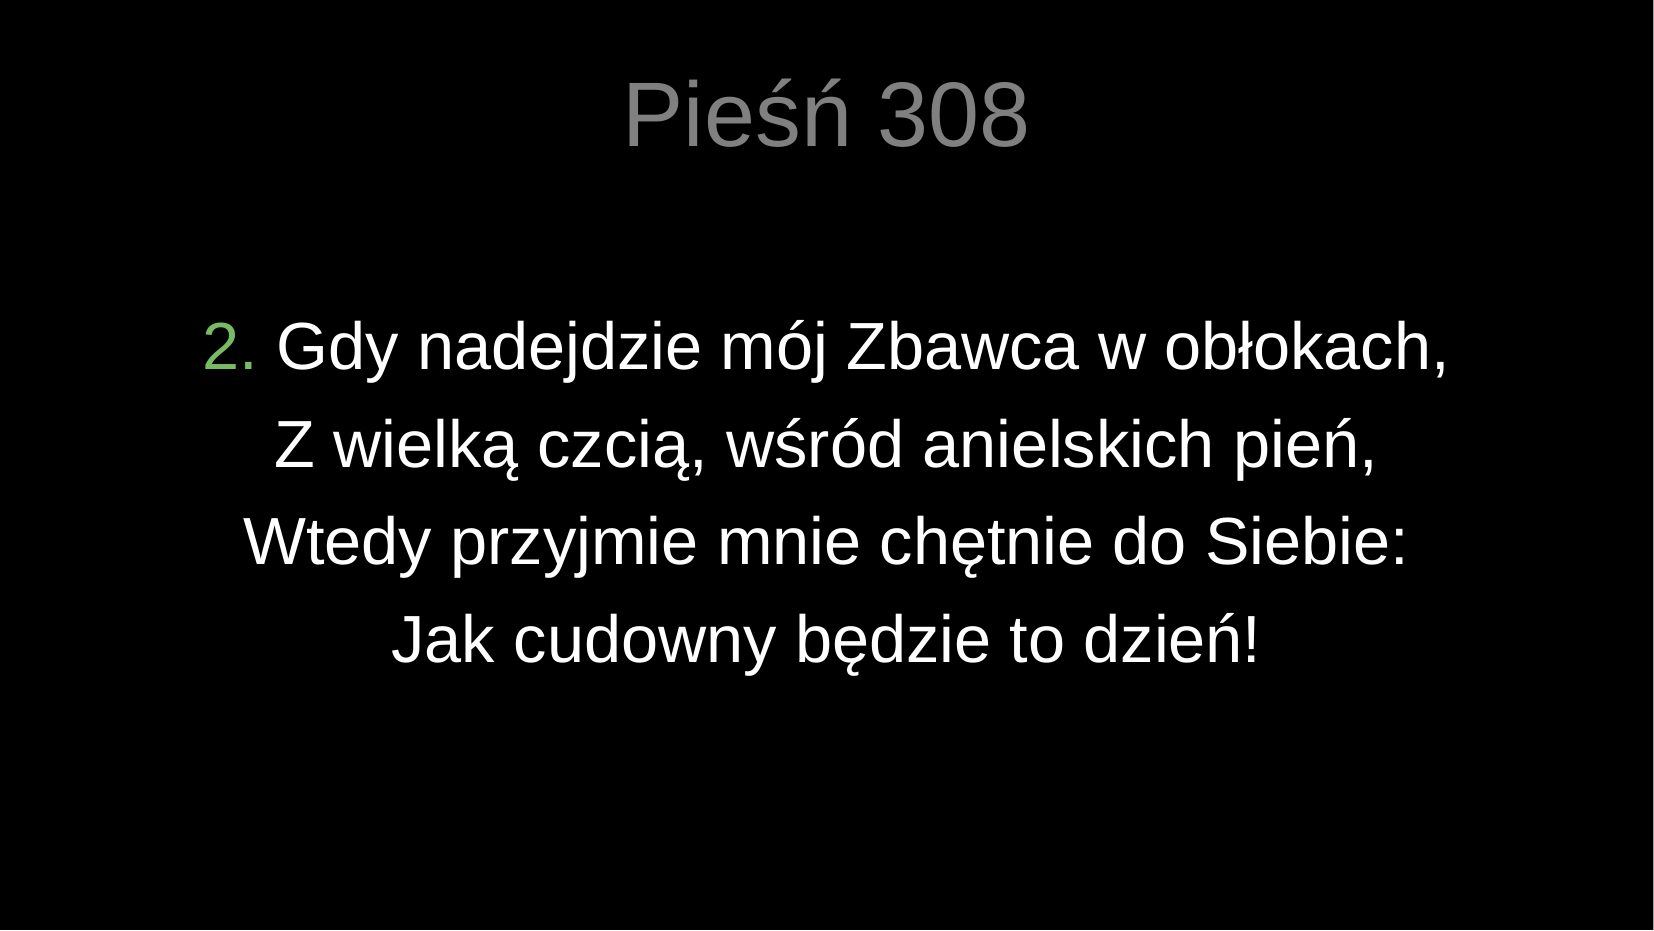

# Pieśń 308
2. Gdy nadejdzie mój Zbawca w obłokach,
Z wielką czcią, wśród anielskich pień,
Wtedy przyjmie mnie chętnie do Siebie:
Jak cudowny będzie to dzień!